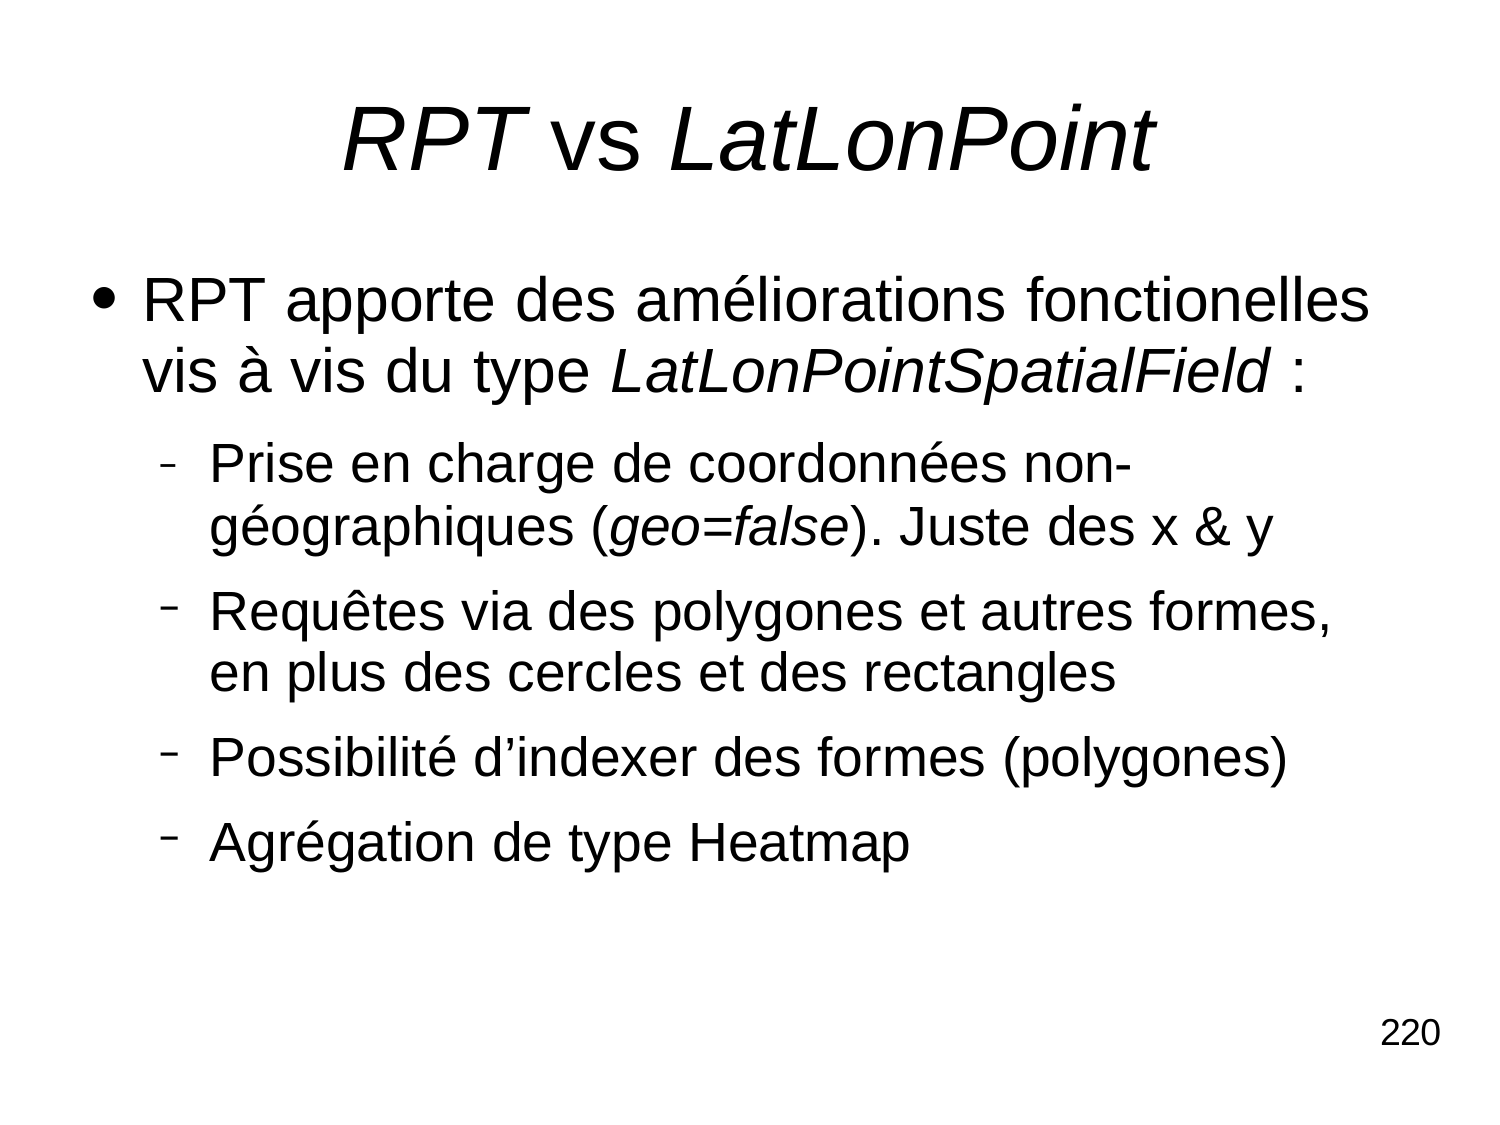

# RPT vs LatLonPoint
RPT apporte des améliorations fonctionelles vis à vis du type LatLonPointSpatialField :
●
–	Prise en charge de coordonnées non- géographiques (geo=false). Juste des x & y
Requêtes via des polygones et autres formes, en plus des cercles et des rectangles
Possibilité d’indexer des formes (polygones) Agrégation de type Heatmap
–
–
–
220